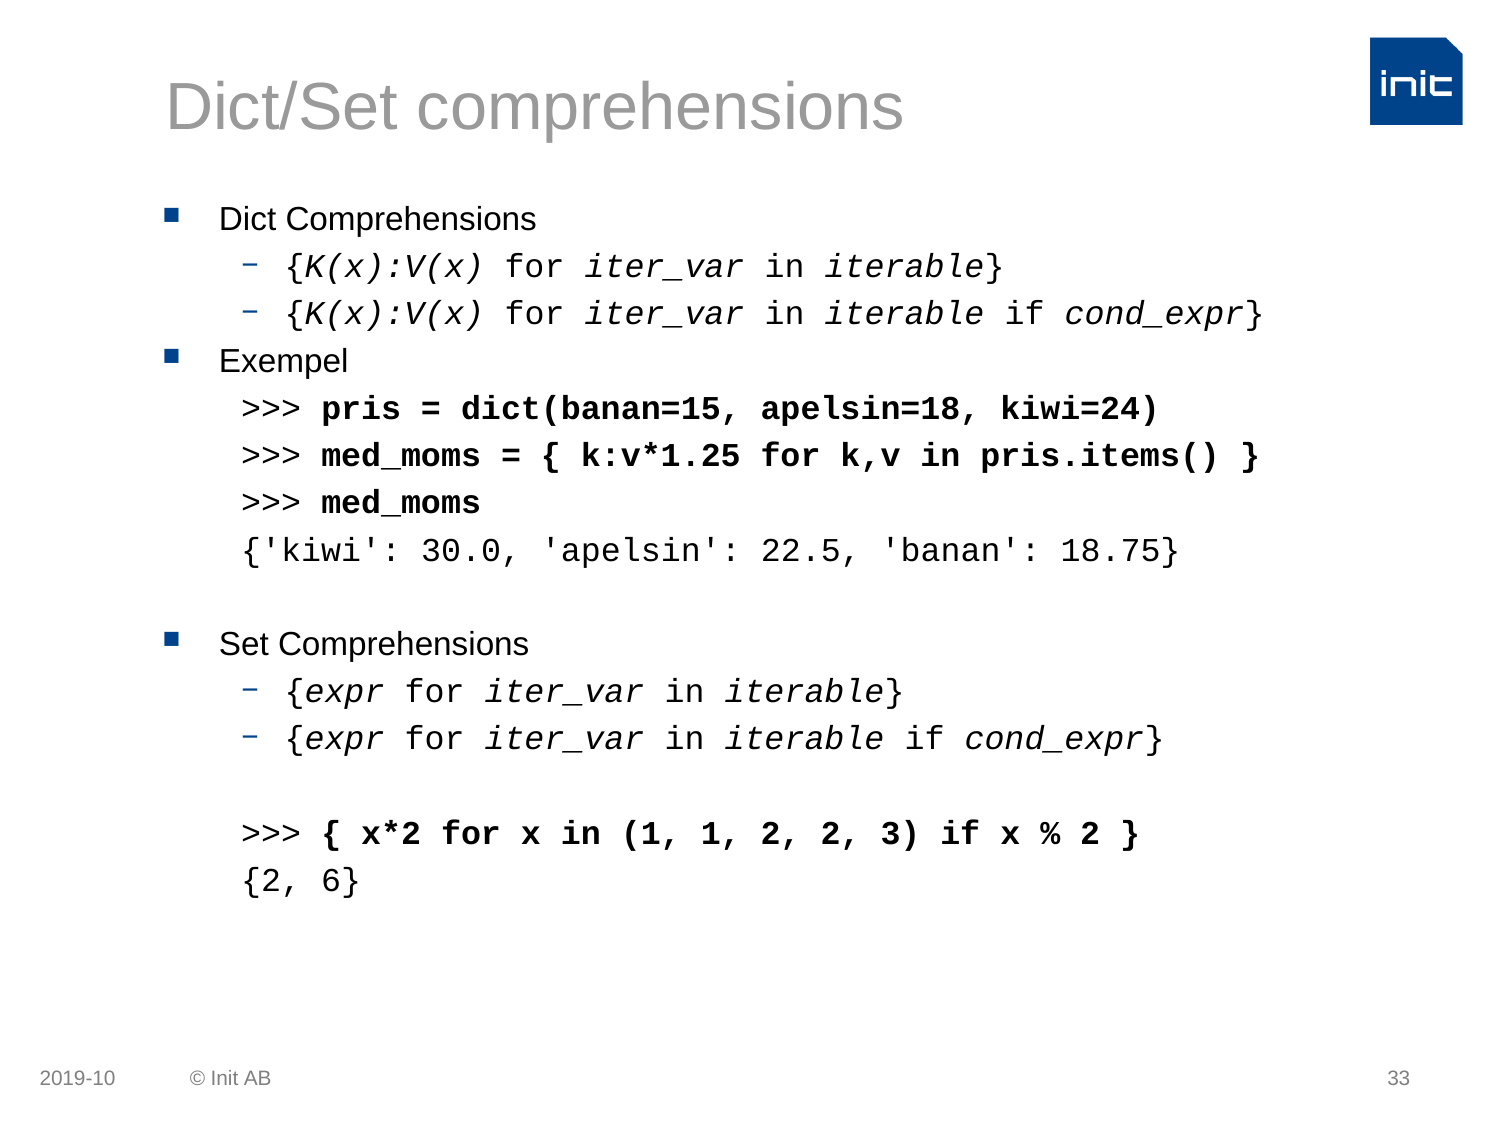

Dict/Set comprehensions
Dict Comprehensions
{K(x):V(x) for iter_var in iterable}
{K(x):V(x) for iter_var in iterable if cond_expr}
Exempel
>>> pris = dict(banan=15, apelsin=18, kiwi=24)
>>> med_moms = { k:v*1.25 for k,v in pris.items() }
>>> med_moms
{'kiwi': 30.0, 'apelsin': 22.5, 'banan': 18.75}
Set Comprehensions
{expr for iter_var in iterable}
{expr for iter_var in iterable if cond_expr}
>>> { x*2 for x in (1, 1, 2, 2, 3) if x % 2 }
{2, 6}
2019-10
© Init AB